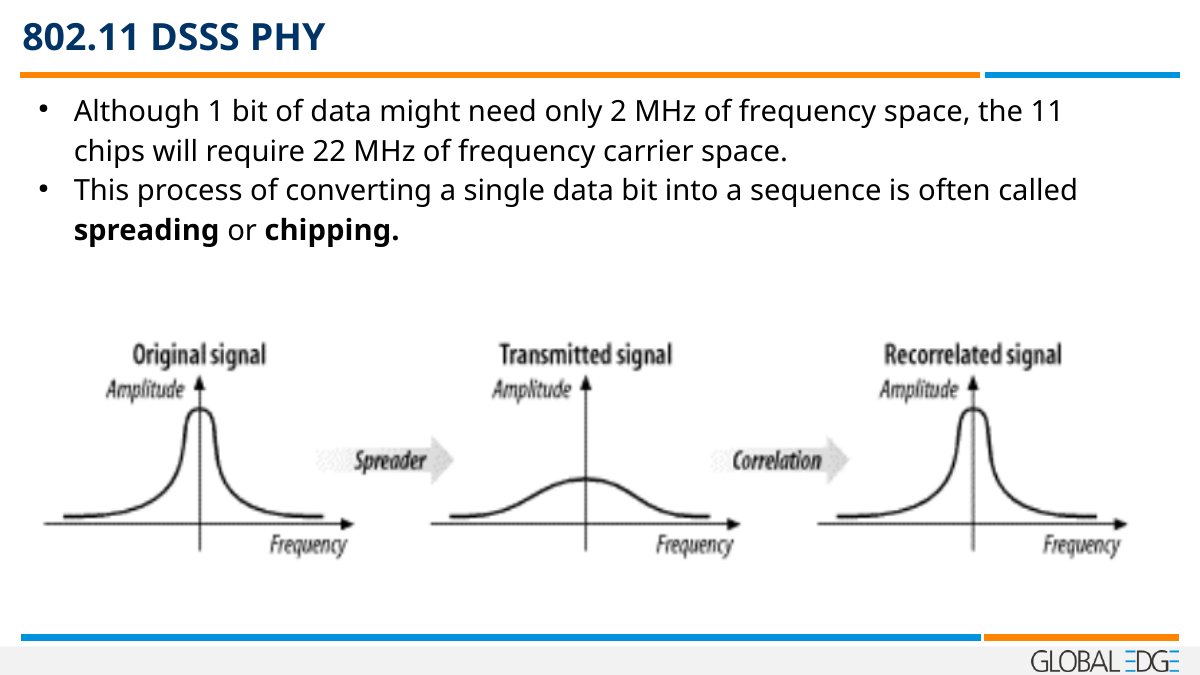

# 802.11 DSSS PHY
Although 1 bit of data might need only 2 MHz of frequency space, the 11 chips will require 22 MHz of frequency carrier space.
This process of converting a single data bit into a sequence is often called spreading or chipping.